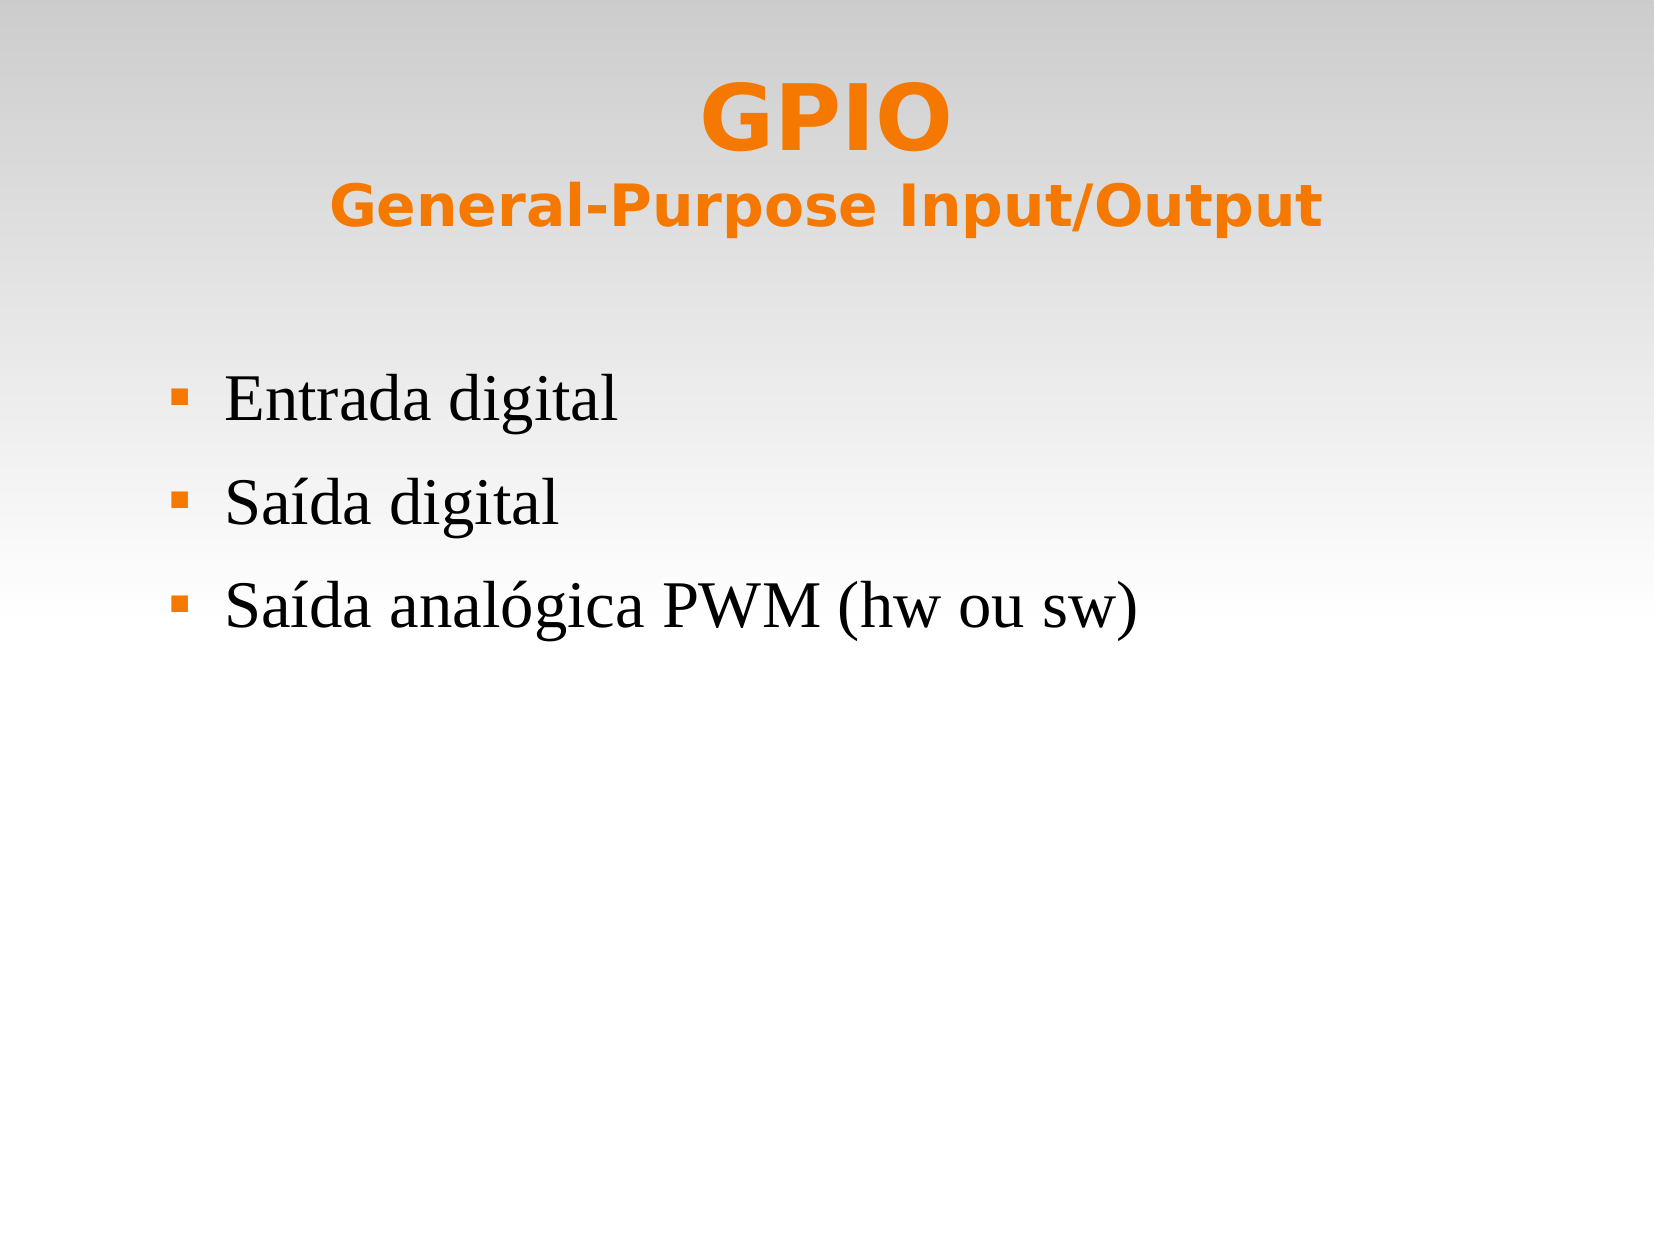

# GPIO General-Purpose Input/Output
Entrada digital
Saída digital
Saída analógica PWM (hw ou sw)